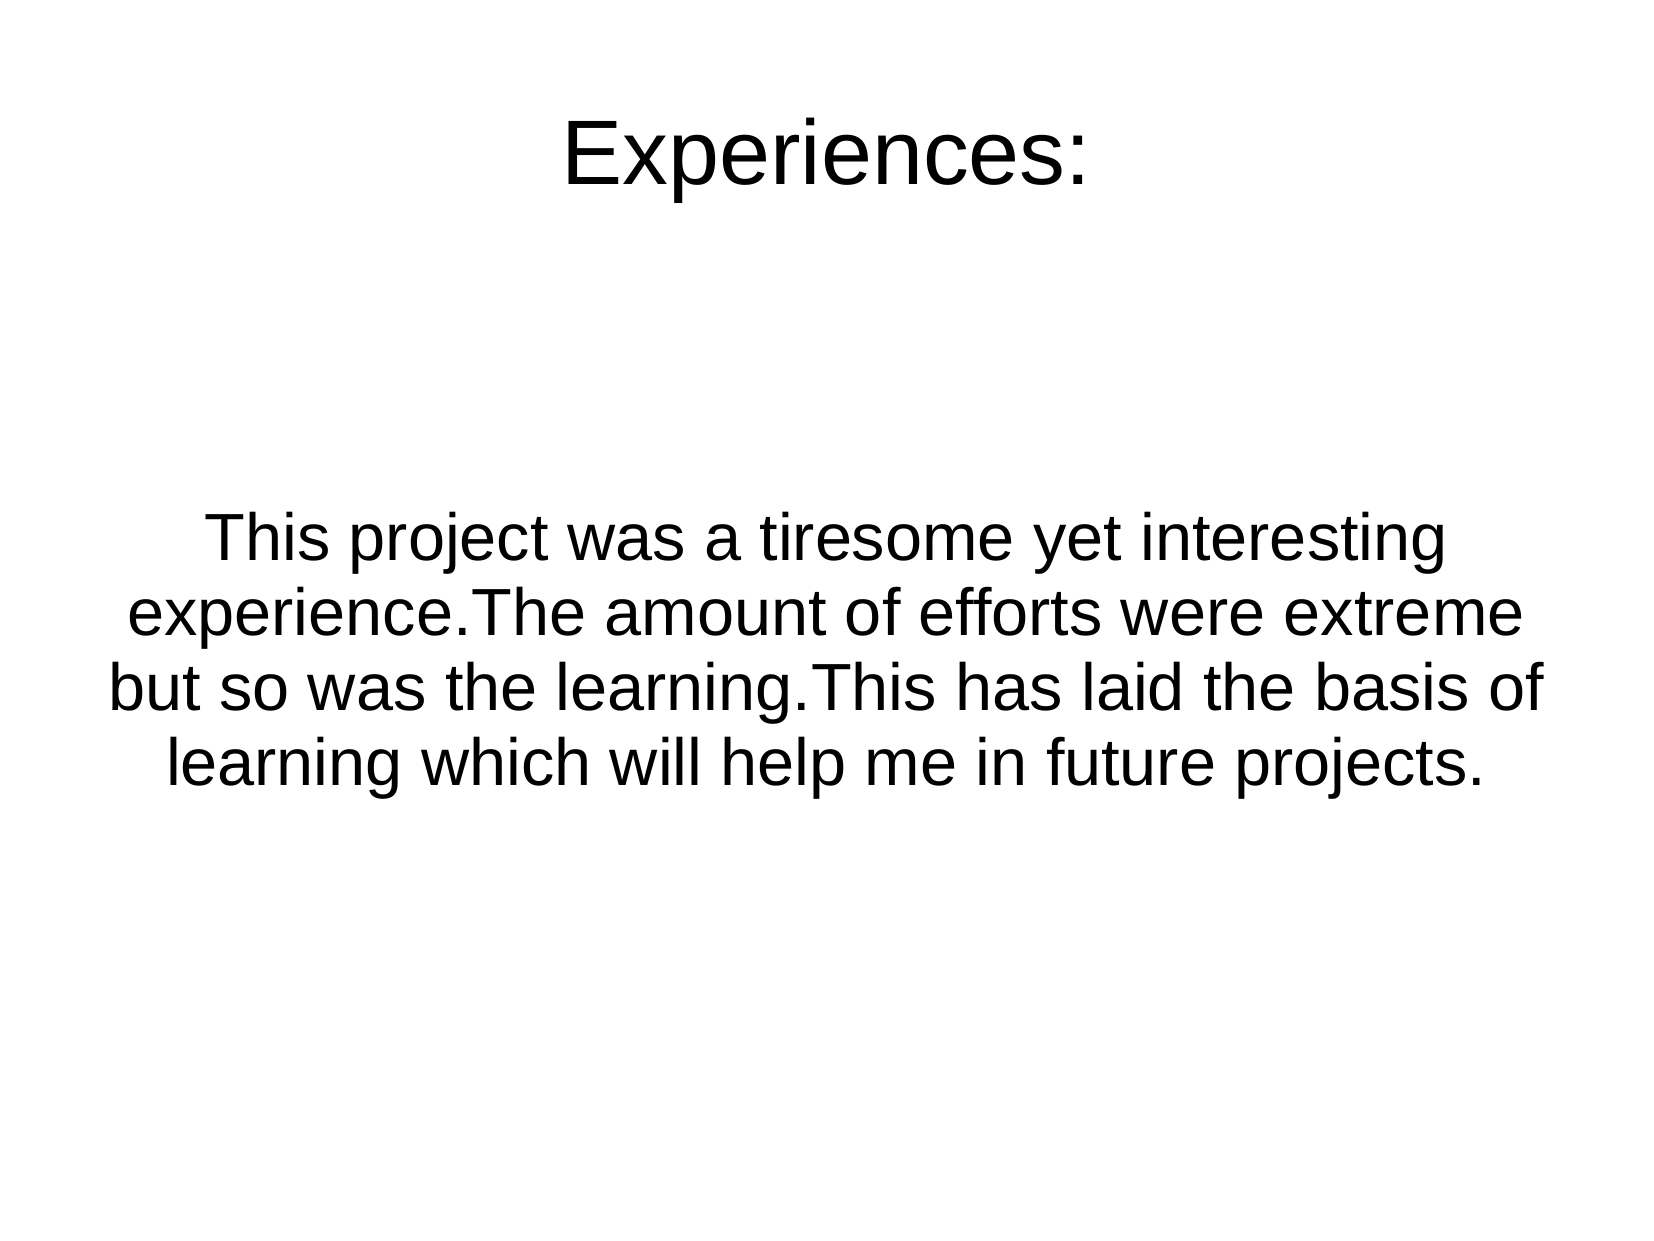

# Experiences:
This project was a tiresome yet interesting experience.The amount of efforts were extreme but so was the learning.This has laid the basis of learning which will help me in future projects.